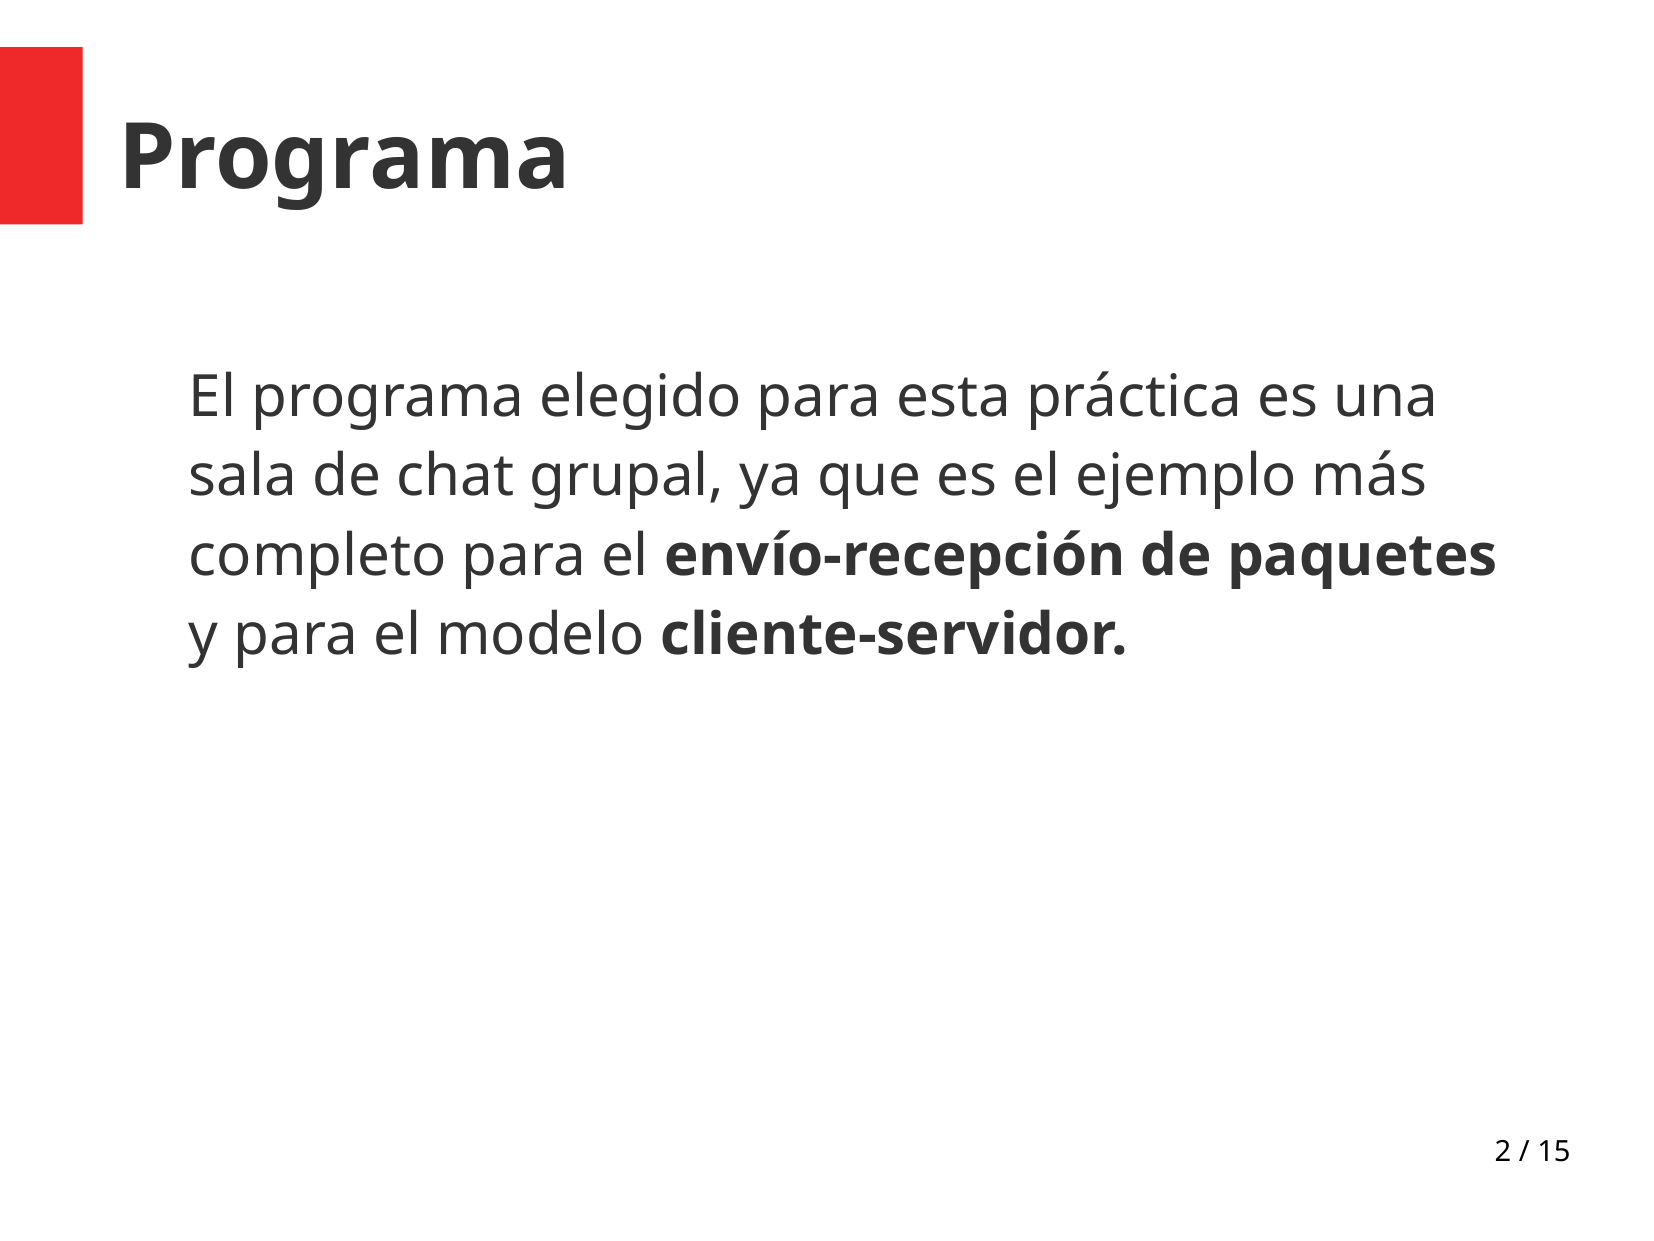

# Programa
El programa elegido para esta práctica es una sala de chat grupal, ya que es el ejemplo más completo para el envío-recepción de paquetes y para el modelo cliente-servidor.
2